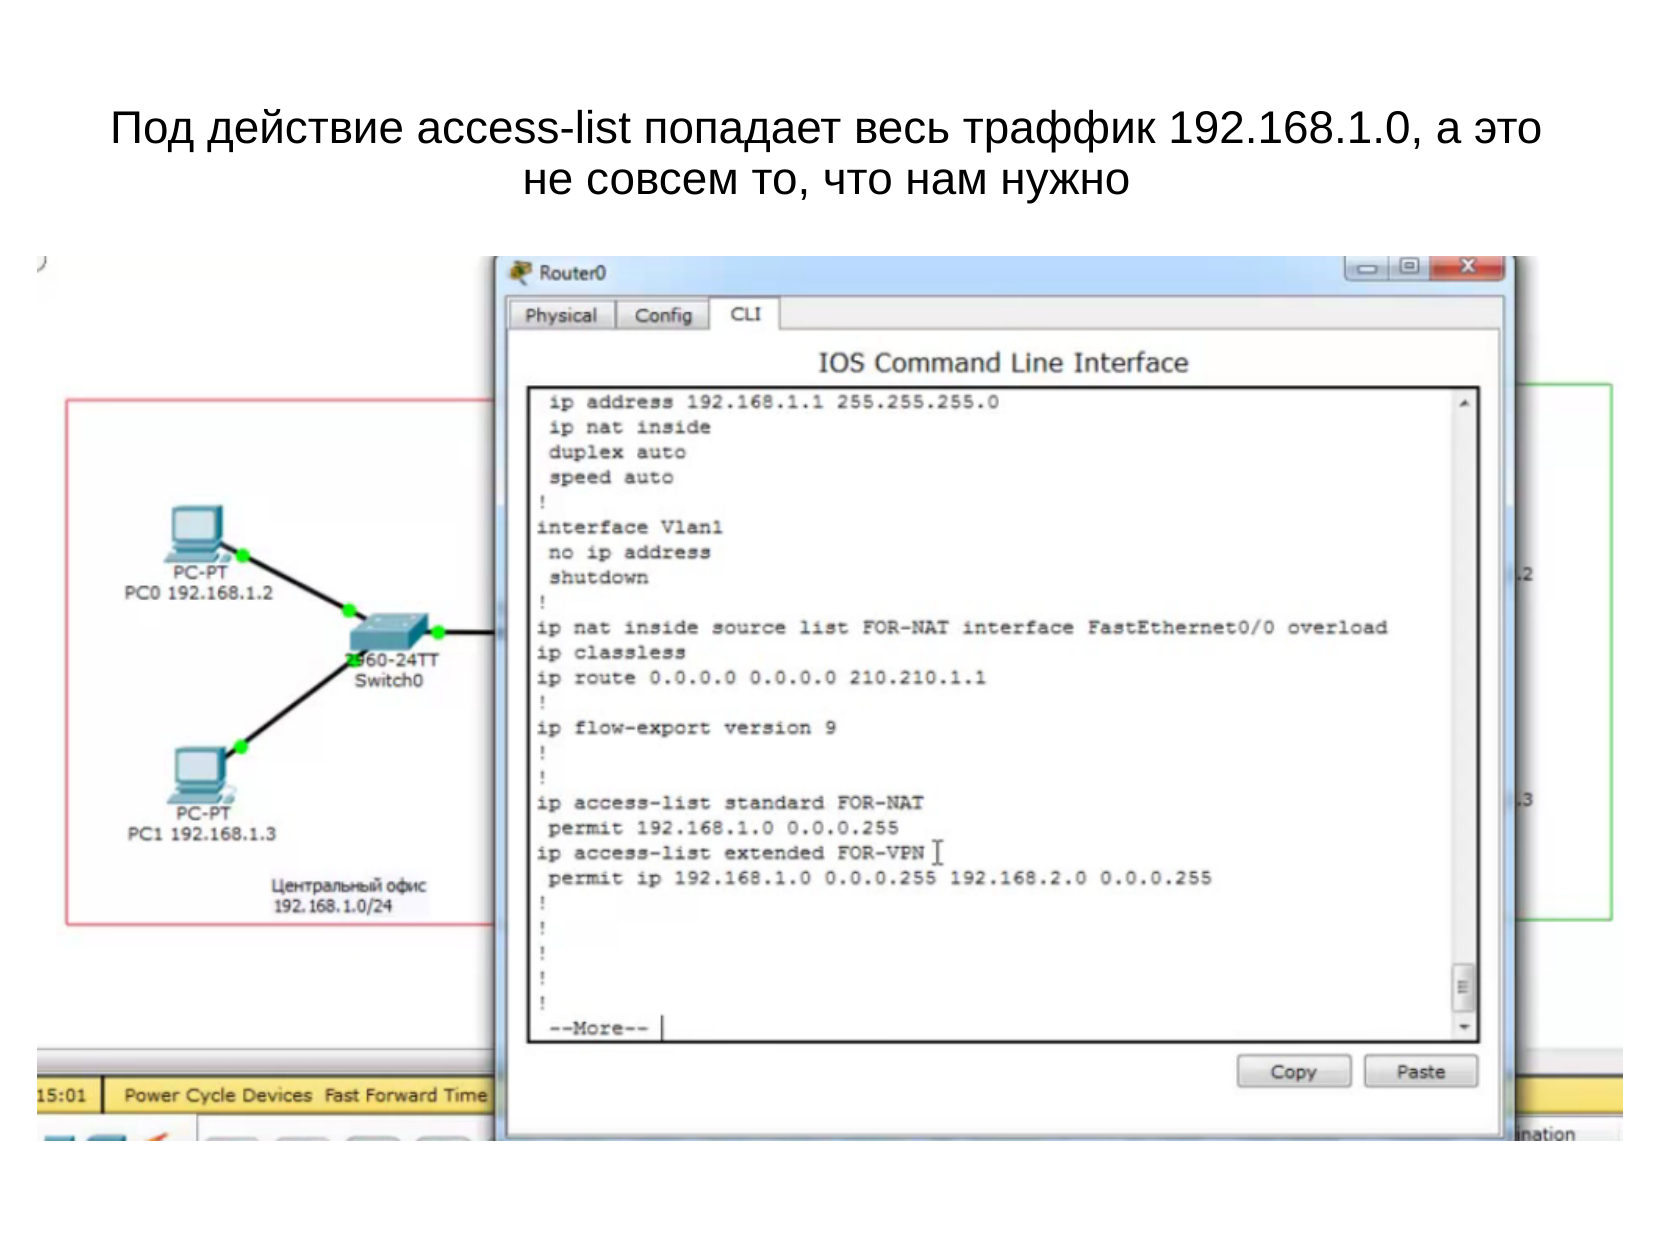

# Под действие access-list попадает весь траффик 192.168.1.0, а это не совсем то, что нам нужно